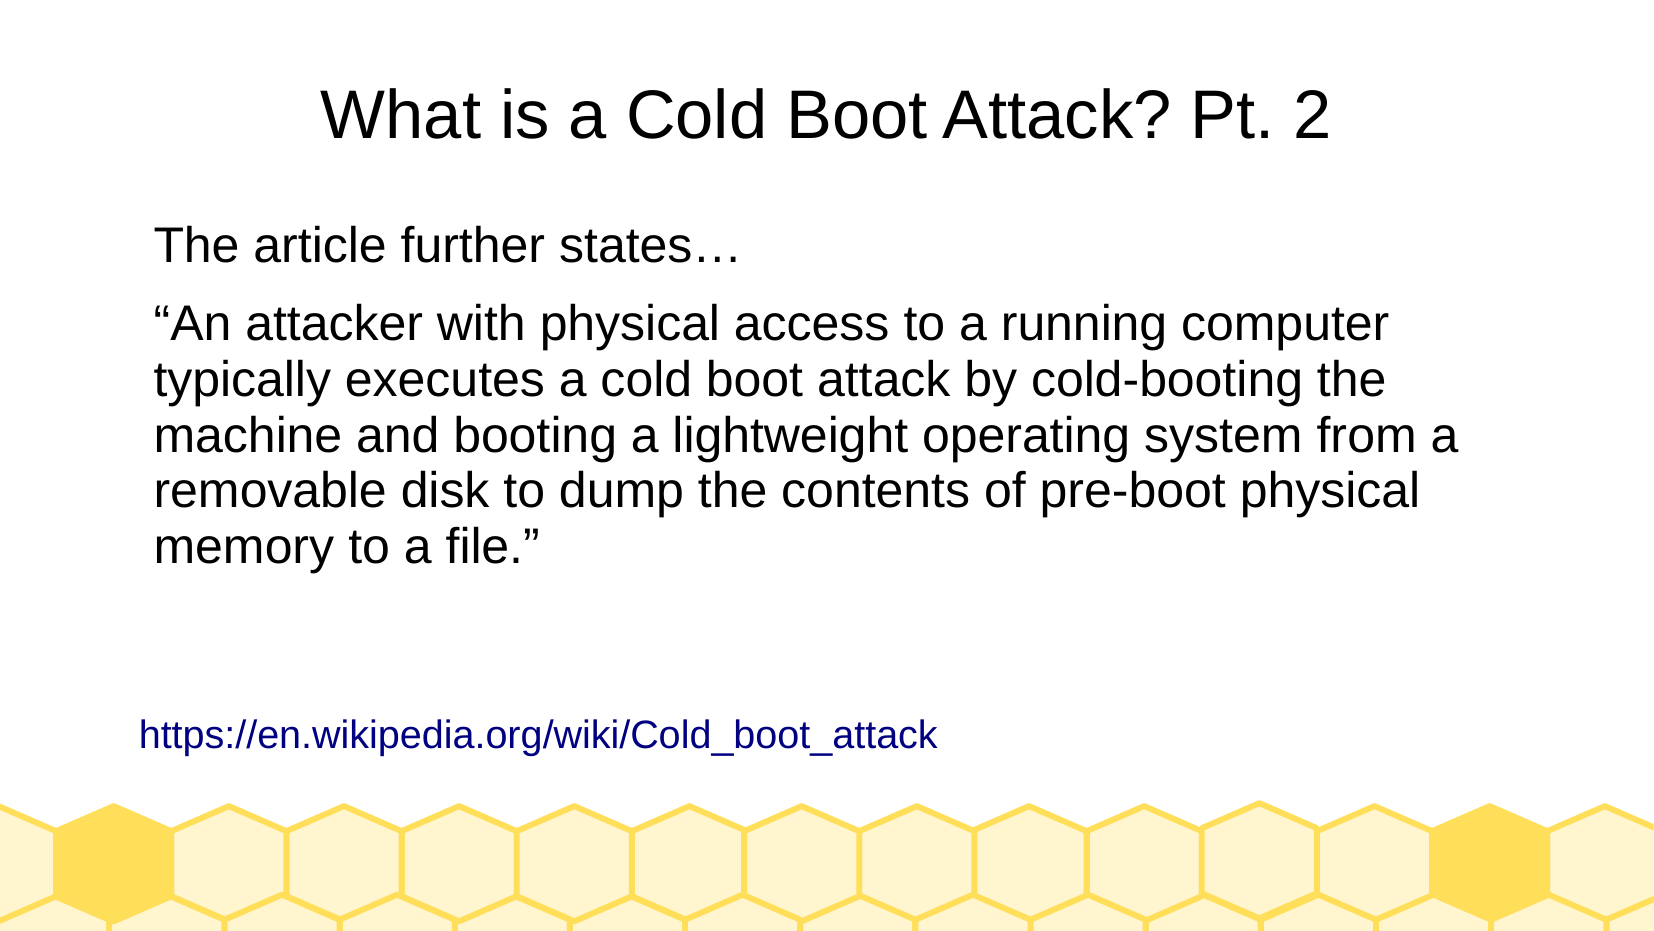

# What is a Cold Boot Attack? Pt. 2
The article further states…
“An attacker with physical access to a running computer typically executes a cold boot attack by cold-booting the machine and booting a lightweight operating system from a removable disk to dump the contents of pre-boot physical memory to a file.”
https://en.wikipedia.org/wiki/Cold_boot_attack